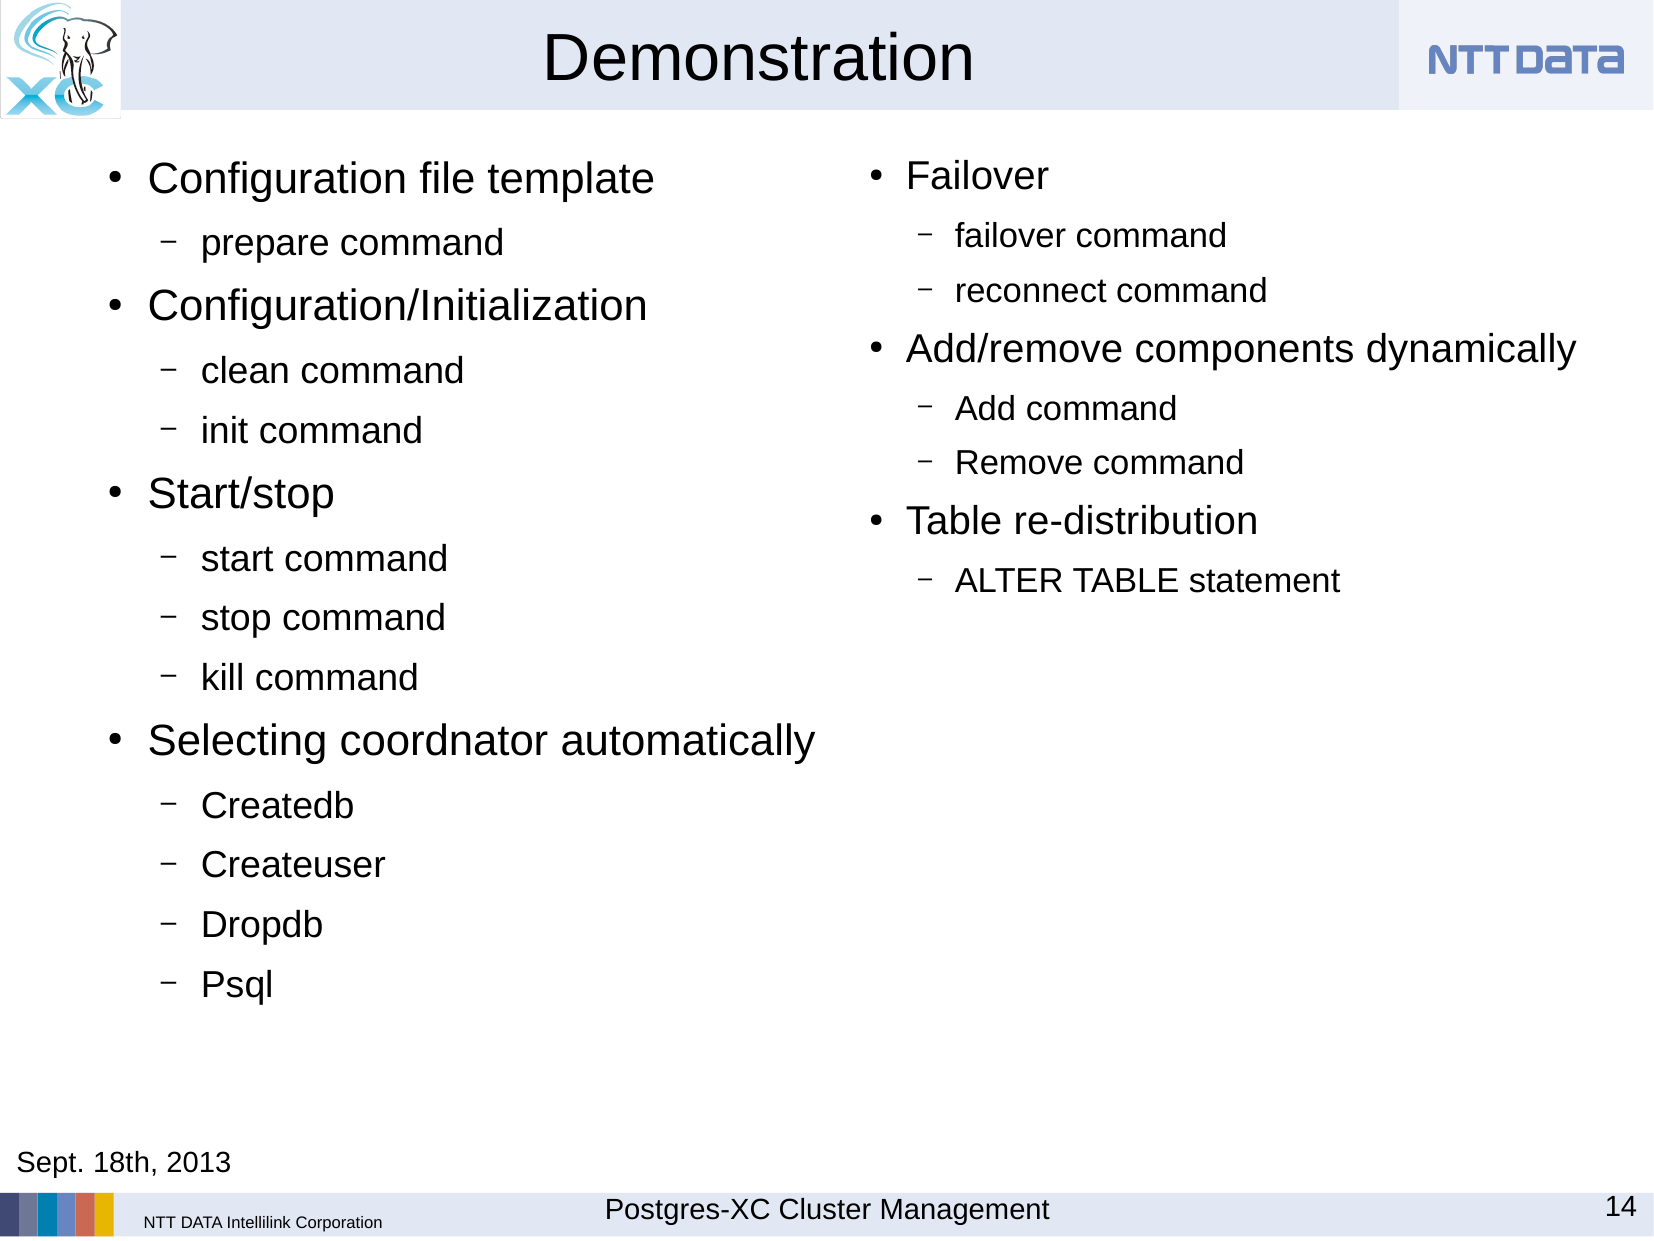

# Demonstration
Configuration file template
prepare command
Configuration/Initialization
clean command
init command
Start/stop
start command
stop command
kill command
Selecting coordnator automatically
Createdb
Createuser
Dropdb
Psql
Failover
failover command
reconnect command
Add/remove components dynamically
Add command
Remove command
Table re-distribution
ALTER TABLE statement
Sept. 18th, 2013
14
Postgres-XC Cluster Management